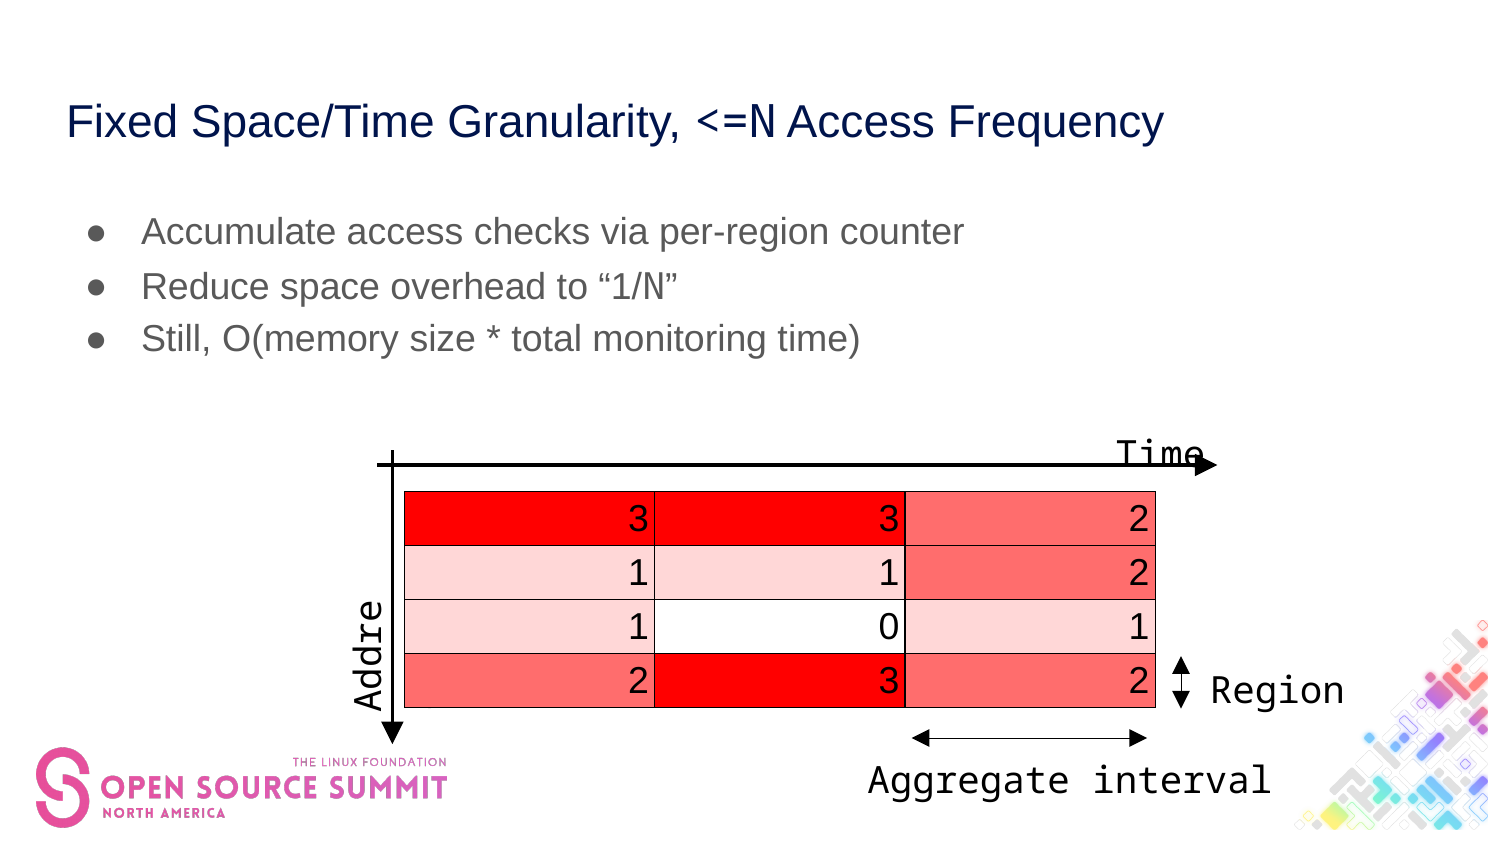

# Fixed Space/Time Granularity, <=N Access Frequency
Accumulate access checks via per-region counter
Reduce space overhead to “1/N”
Still, O(memory size * total monitoring time)
Time
| 3 | 3 | 2 |
| --- | --- | --- |
| 1 | 1 | 2 |
| 1 | 0 | 1 |
| 2 | 3 | 2 |
Address
Region
Aggregate interval